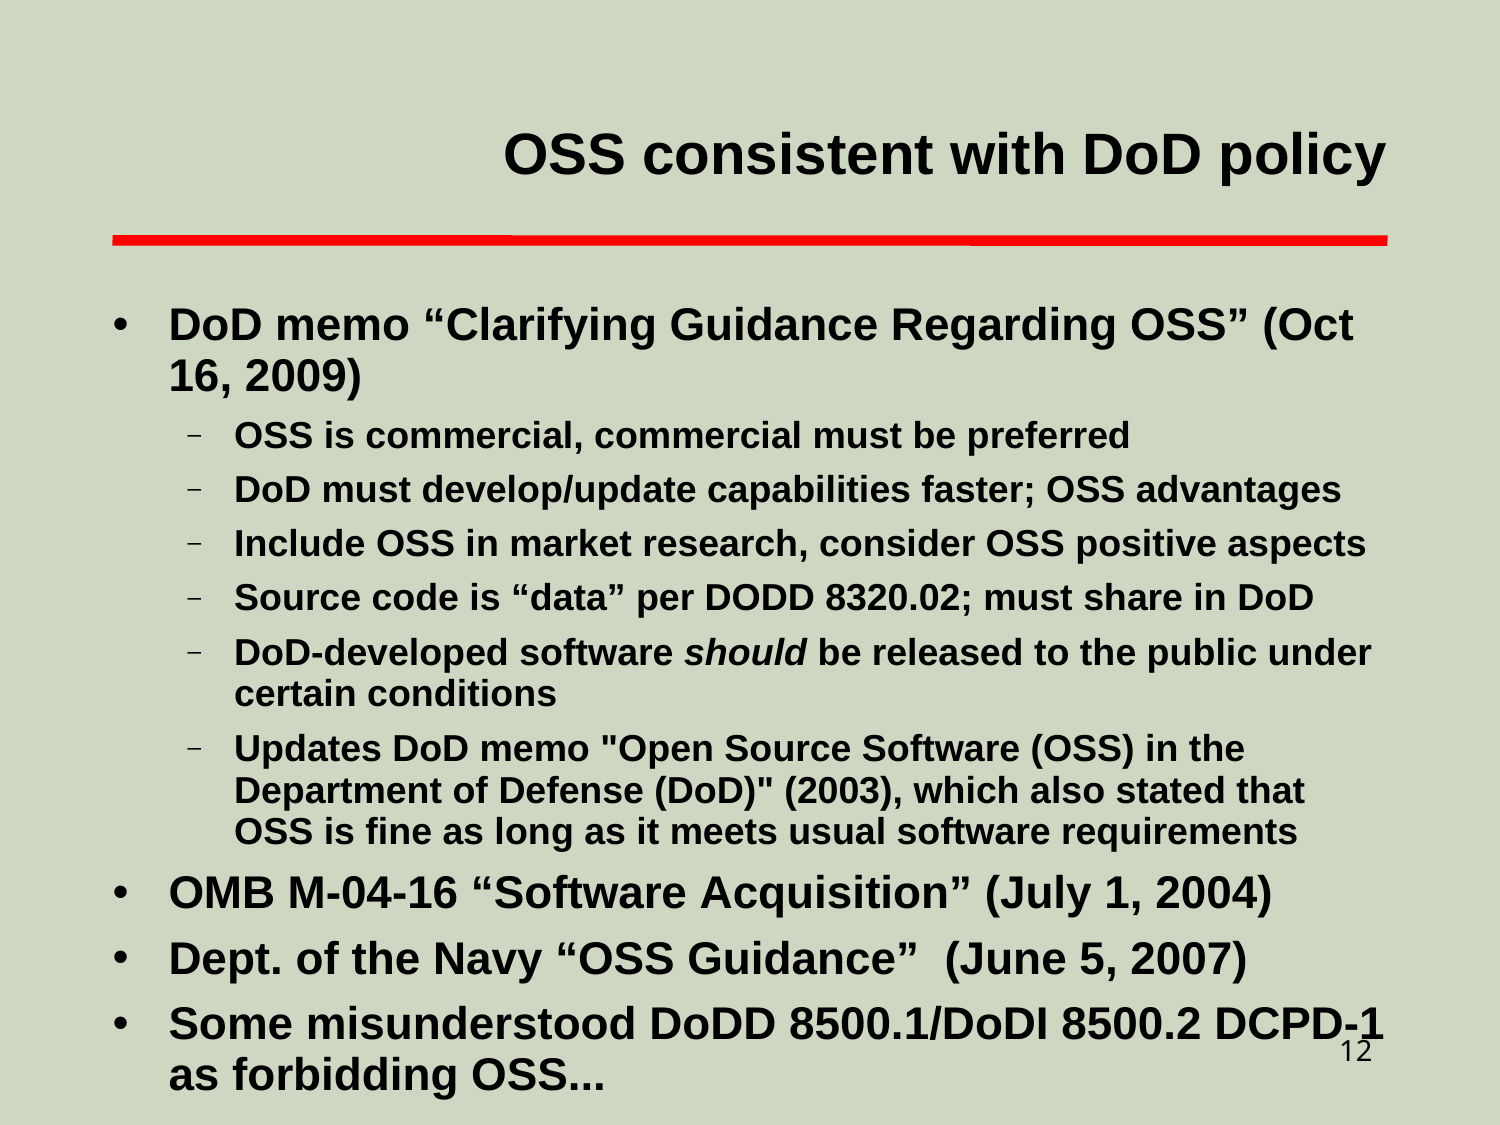

# OSS consistent with DoD policy
DoD memo “Clarifying Guidance Regarding OSS” (Oct 16, 2009)
OSS is commercial, commercial must be preferred
DoD must develop/update capabilities faster; OSS advantages
Include OSS in market research, consider OSS positive aspects
Source code is “data” per DODD 8320.02; must share in DoD
DoD-developed software should be released to the public under certain conditions
Updates DoD memo "Open Source Software (OSS) in the Department of Defense (DoD)" (2003), which also stated that OSS is fine as long as it meets usual software requirements
OMB M-04-16 “Software Acquisition” (July 1, 2004)
Dept. of the Navy “OSS Guidance” (June 5, 2007)
Some misunderstood DoDD 8500.1/DoDI 8500.2 DCPD-1 as forbidding OSS...